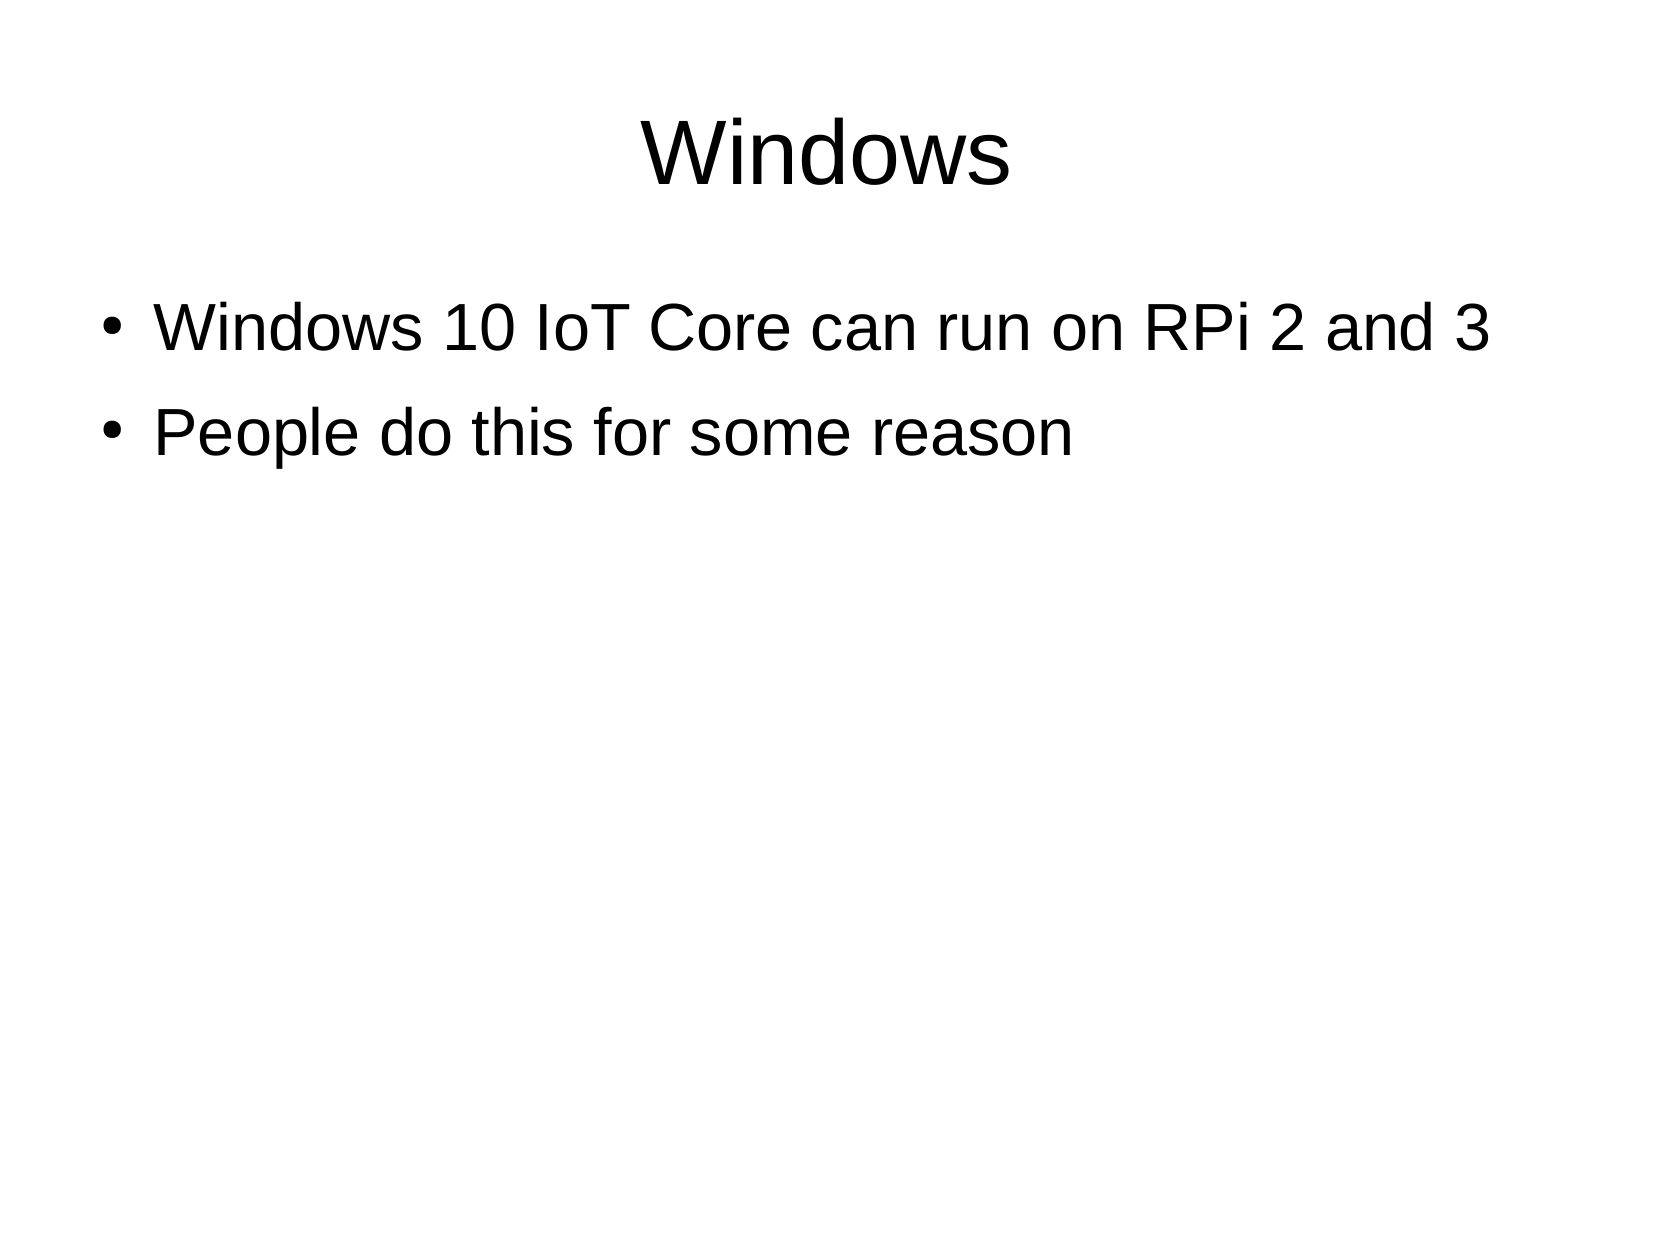

# Windows
Windows 10 IoT Core can run on RPi 2 and 3
People do this for some reason